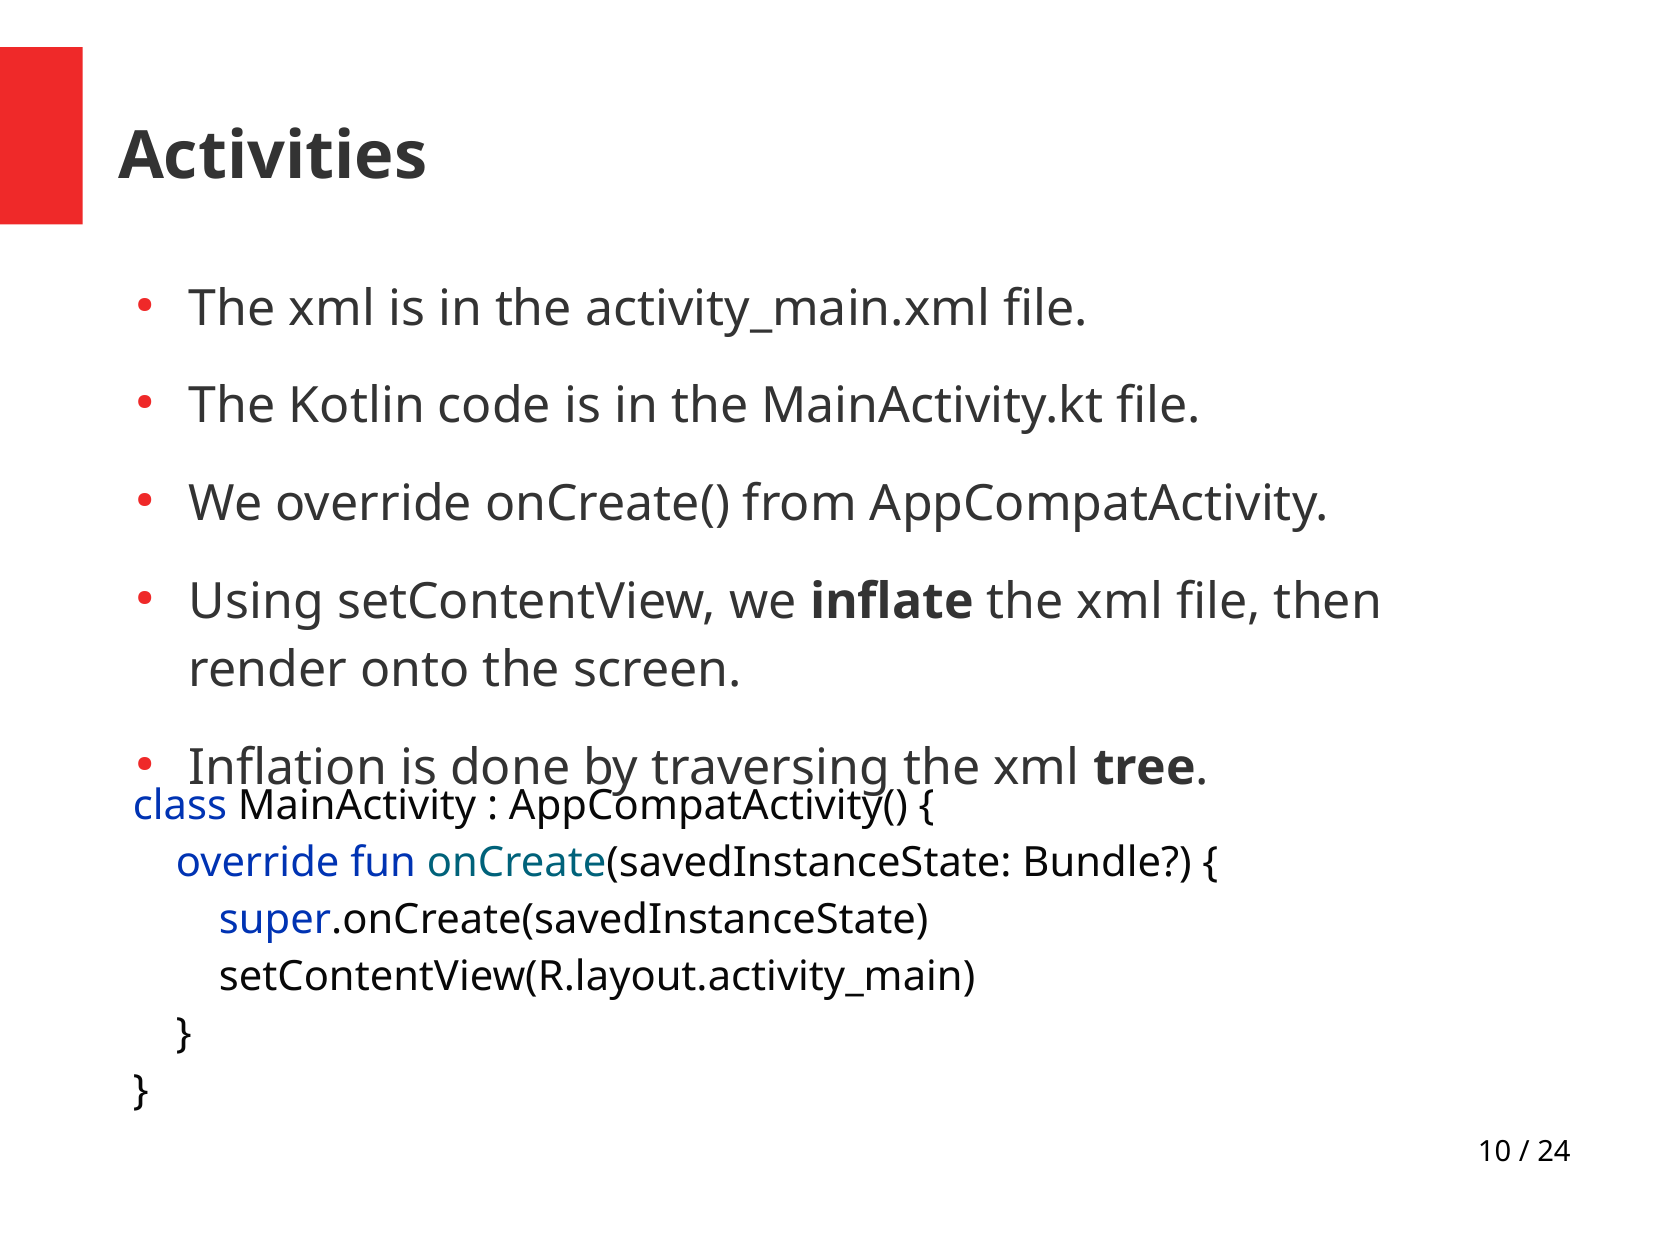

# Activities
The xml is in the activity_main.xml file.
The Kotlin code is in the MainActivity.kt file.
We override onCreate() from AppCompatActivity.
Using setContentView, we inflate the xml file, then render onto the screen.
Inflation is done by traversing the xml tree.
class MainActivity : AppCompatActivity() {
 override fun onCreate(savedInstanceState: Bundle?) {
 super.onCreate(savedInstanceState)
 setContentView(R.layout.activity_main)
 }
}
10